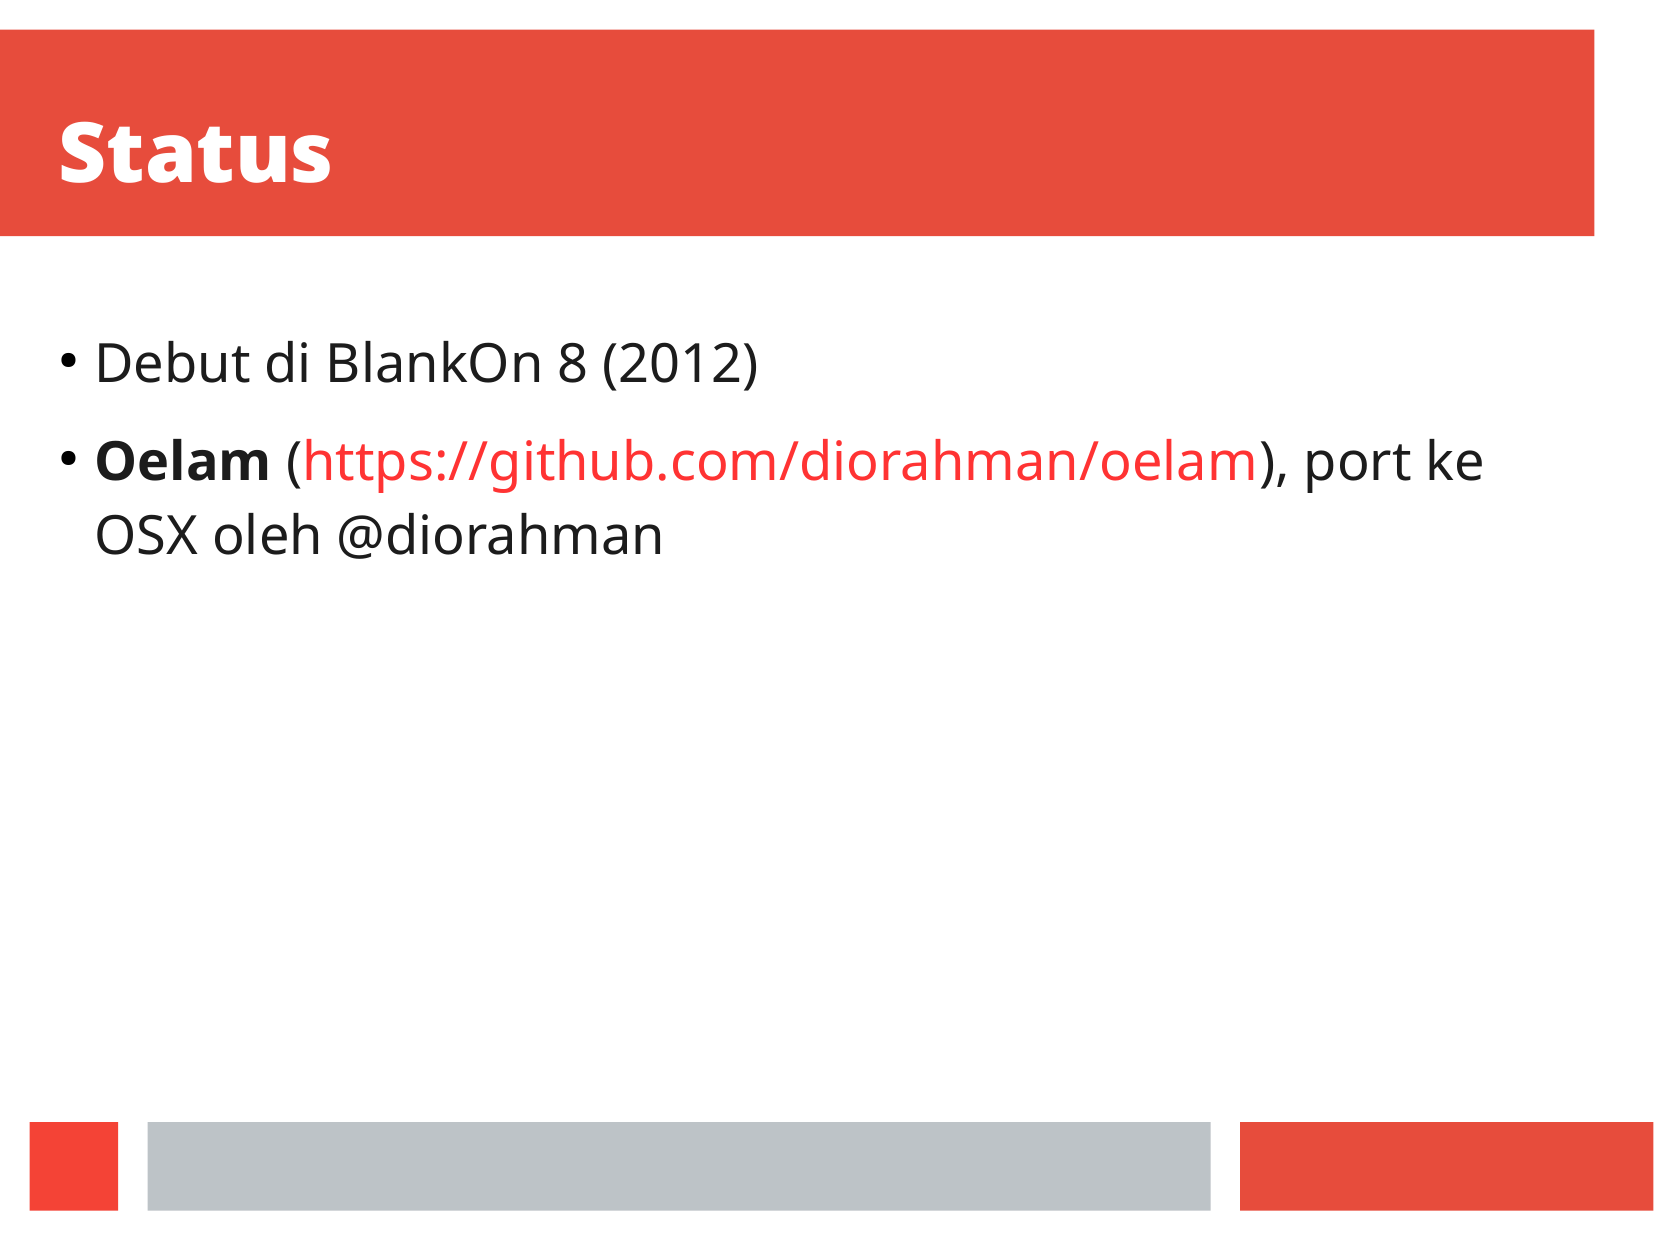

# Status
Debut di BlankOn 8 (2012)
Oelam (https://github.com/diorahman/oelam), port ke OSX oleh @diorahman